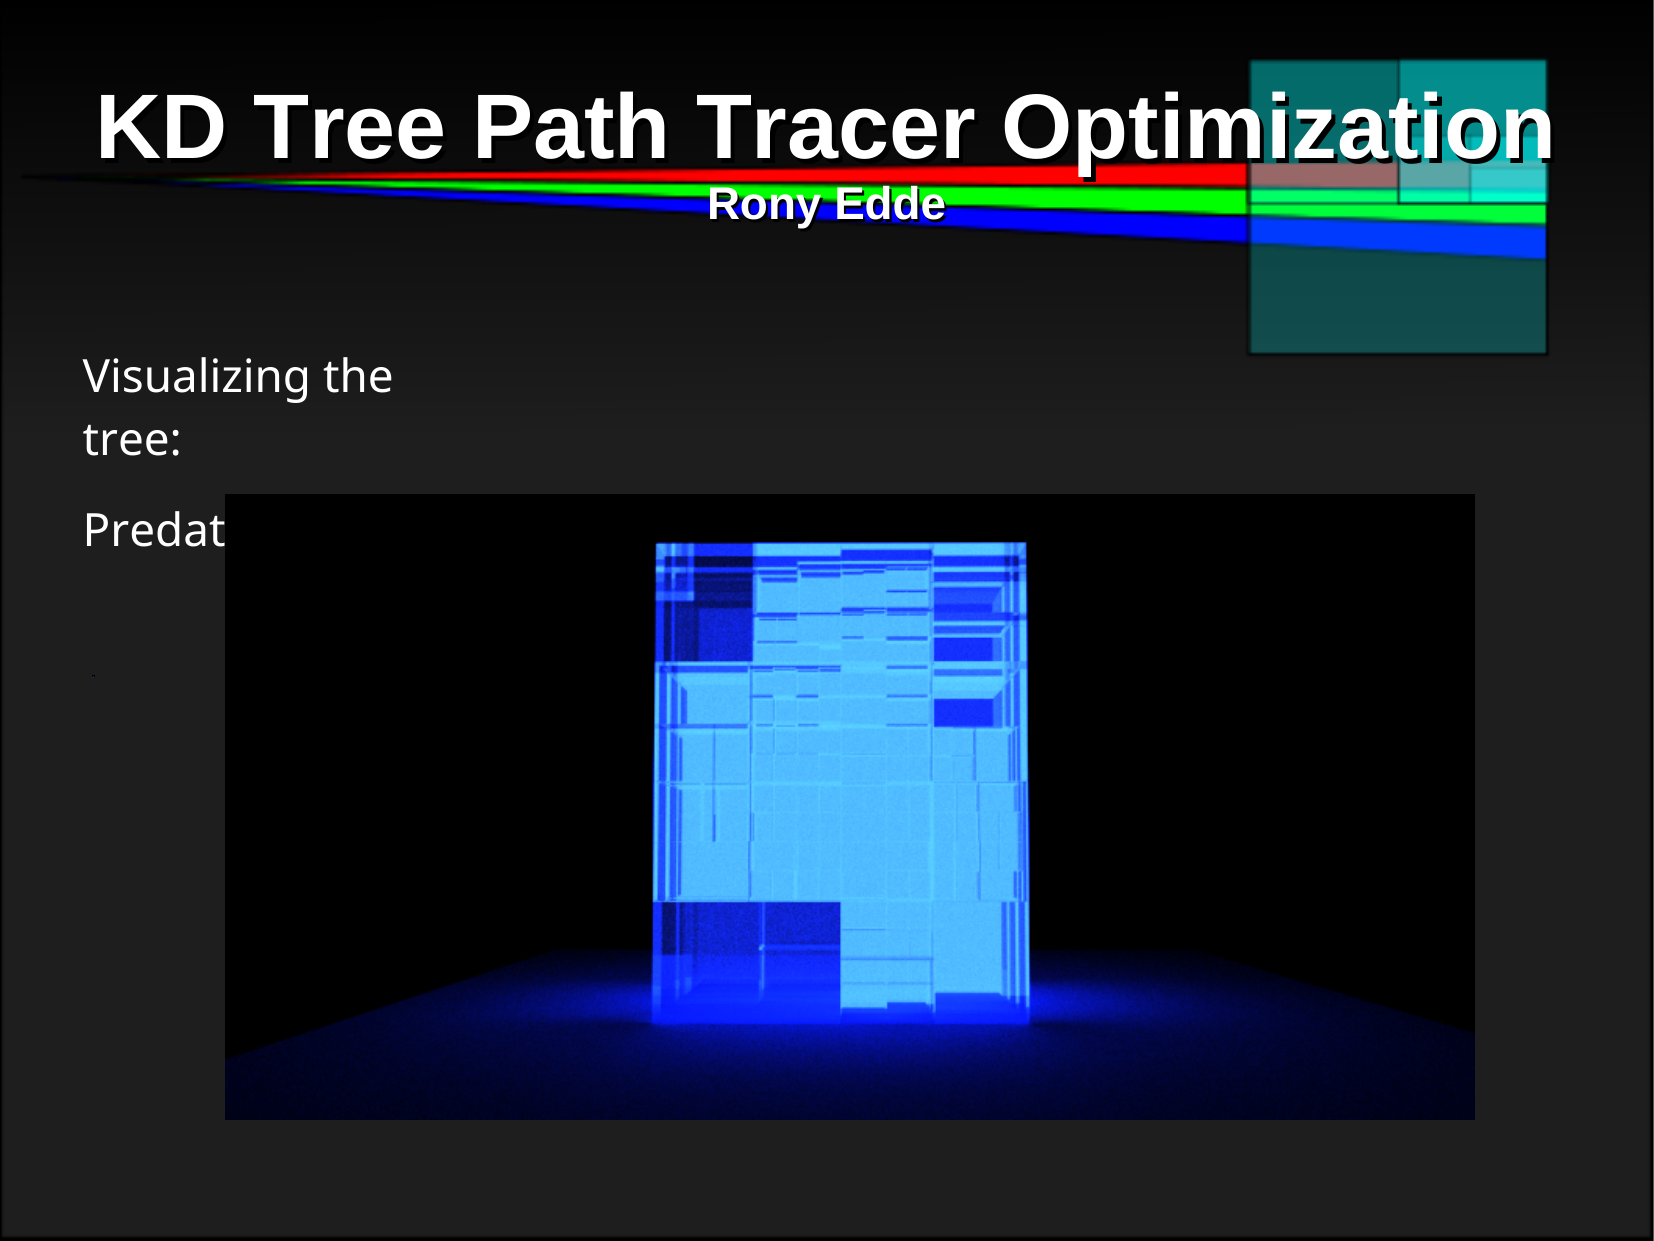

# KD Tree Path Tracer Optimization Rony Edde
Visualizing the tree:
Predator side: